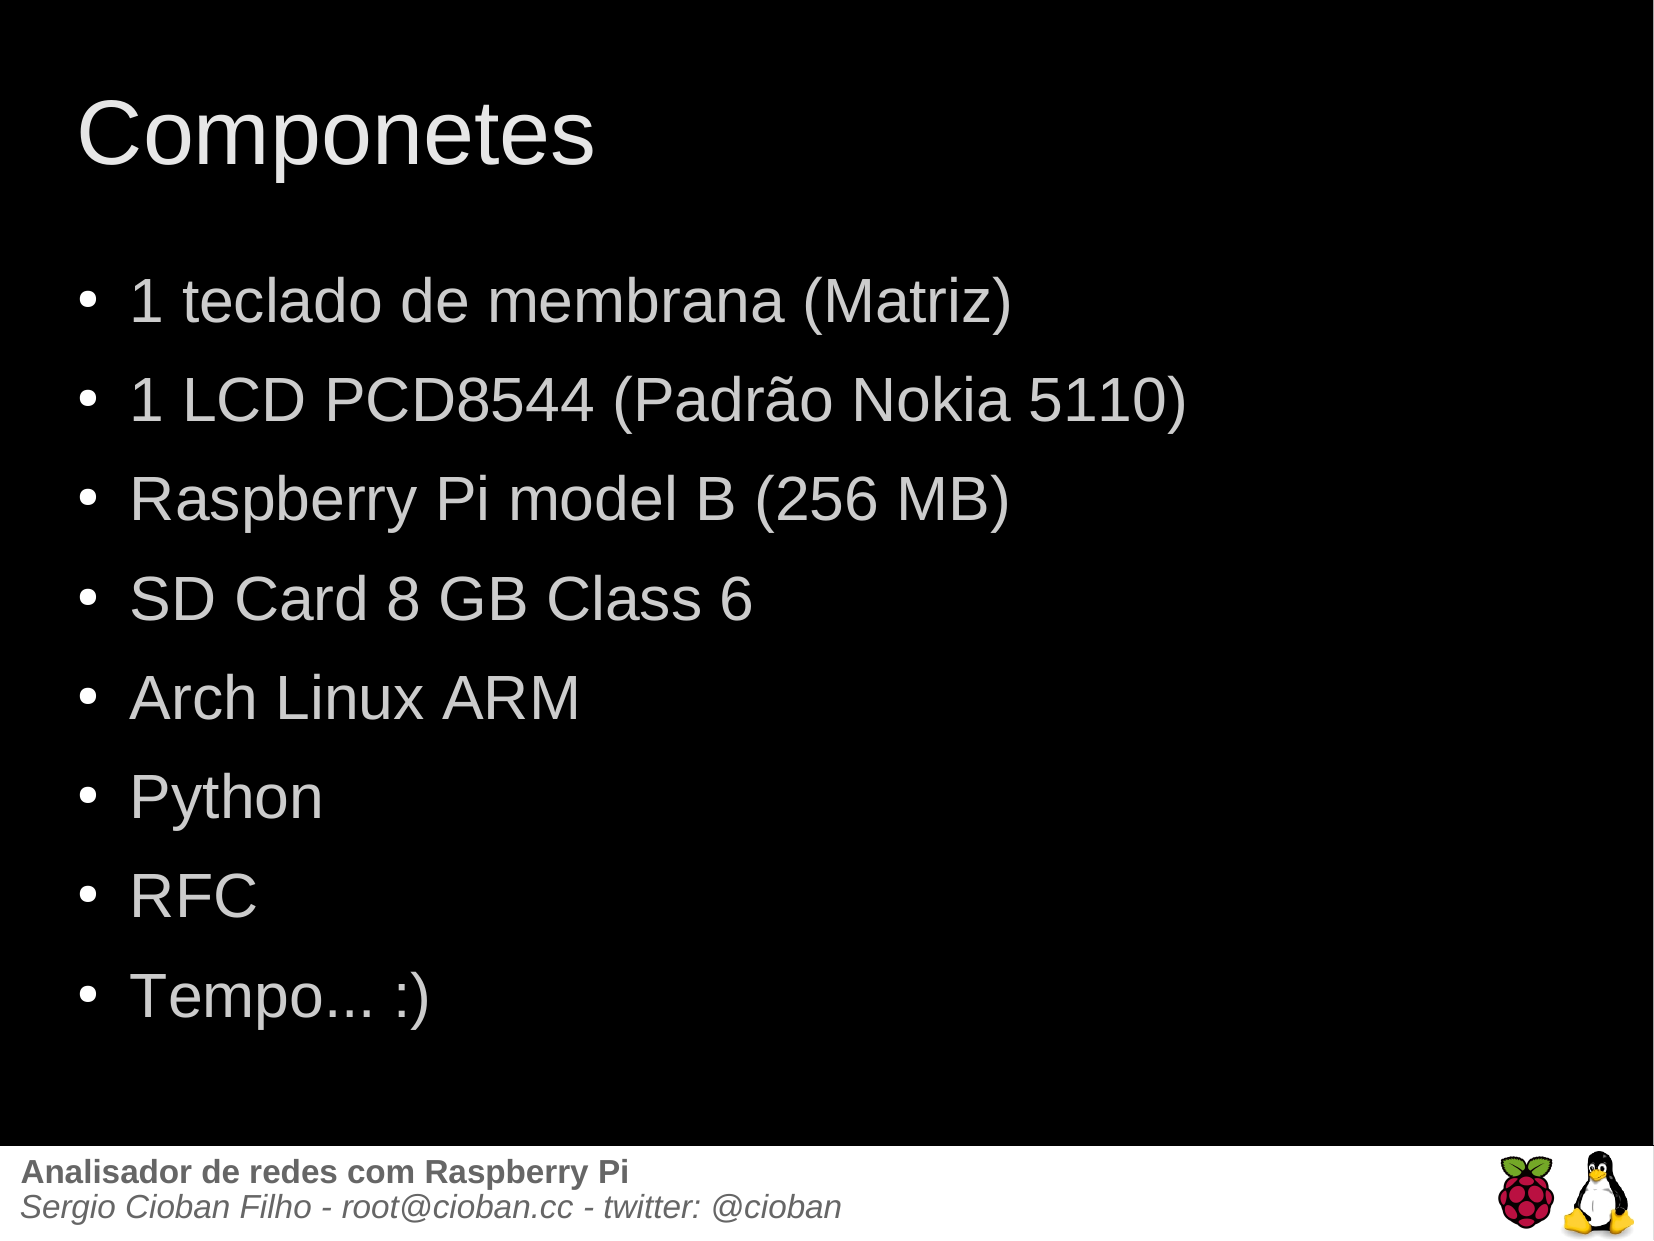

# Componetes
1 teclado de membrana (Matriz)
1 LCD PCD8544 (Padrão Nokia 5110)
Raspberry Pi model B (256 MB)
SD Card 8 GB Class 6
Arch Linux ARM
Python
RFC
Tempo... :)
Virtualização é o processo de executar vários sistemas operacionais em um único equipamento.
Uma máquina virtual é um ambiente operacional completo que se comporta como se fosse um computador independente.
“Hóspedes” virtualizados - fullyvirt
“Hóspedes” paravirtualizados - paravirt